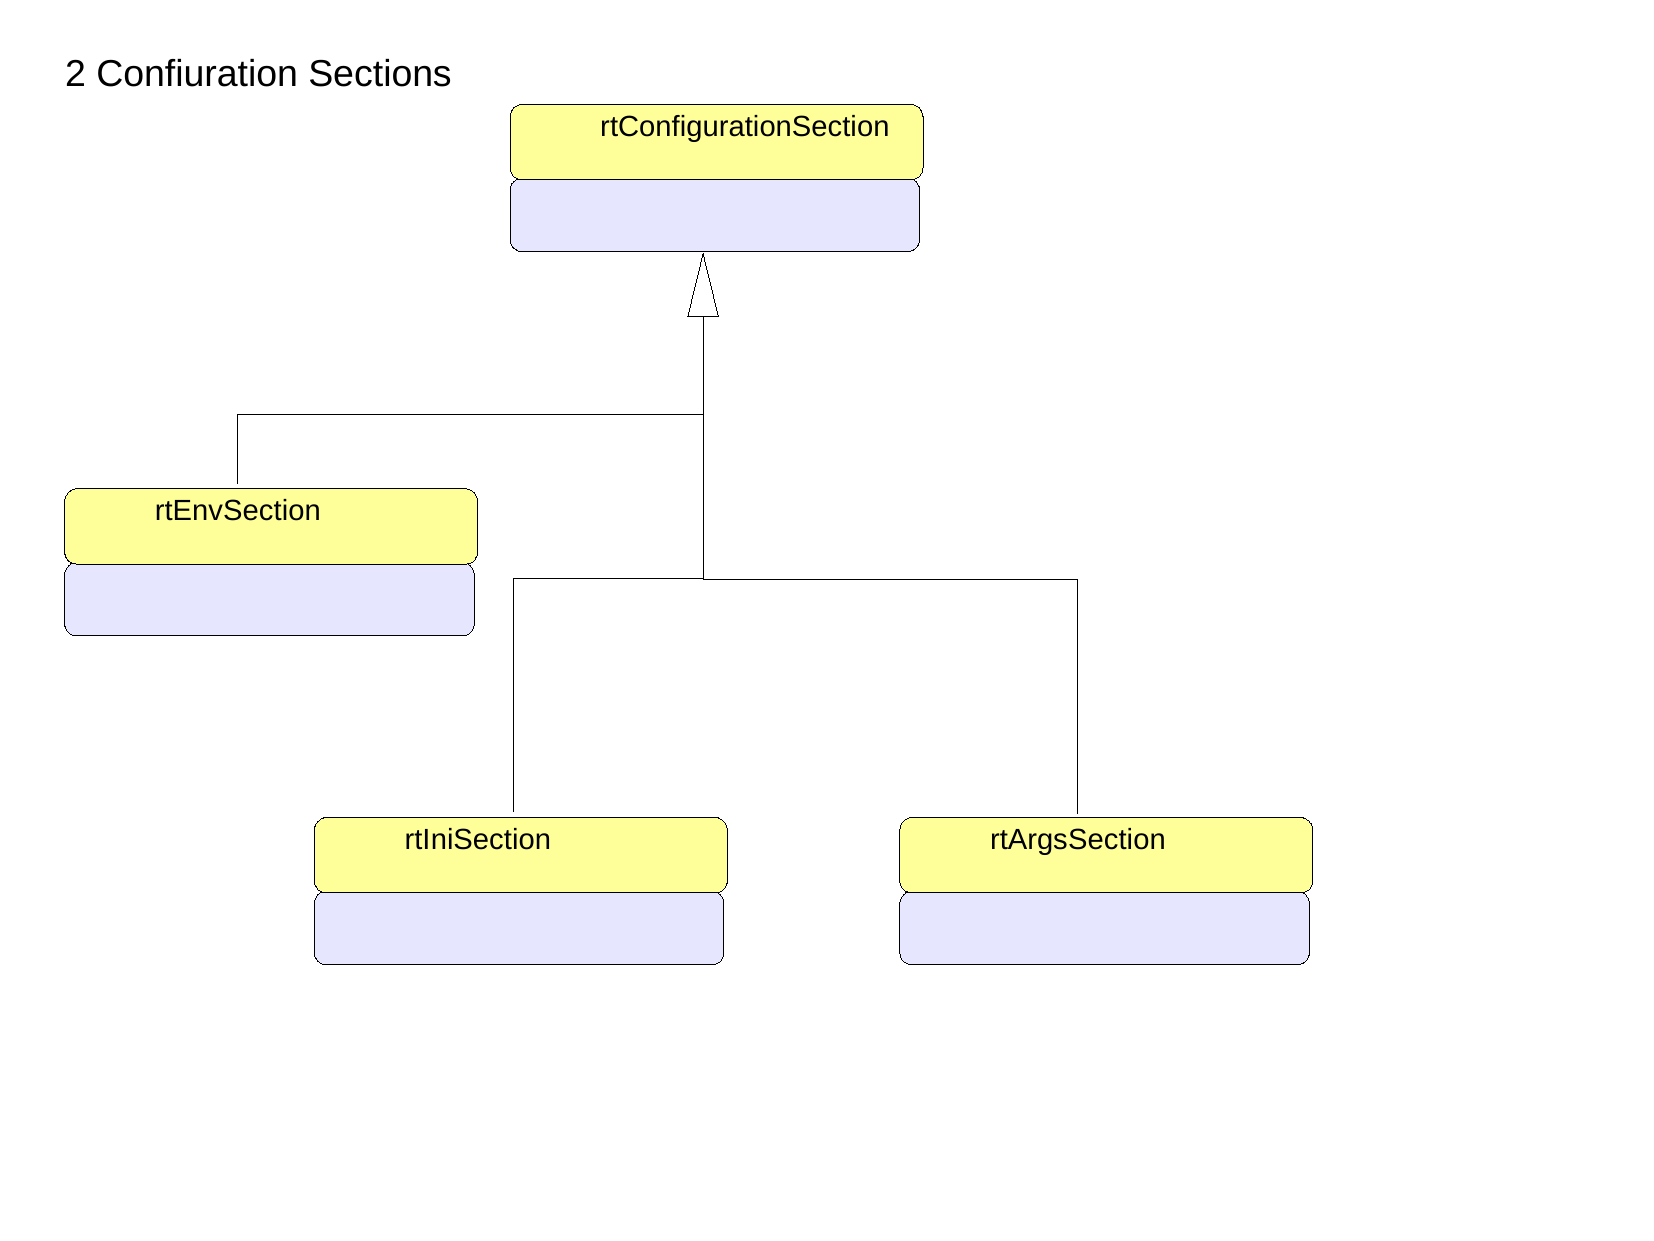

2 Confiuration Sections
rtConfigurationSection
rtEnvSection
rtArgsSection
rtIniSection